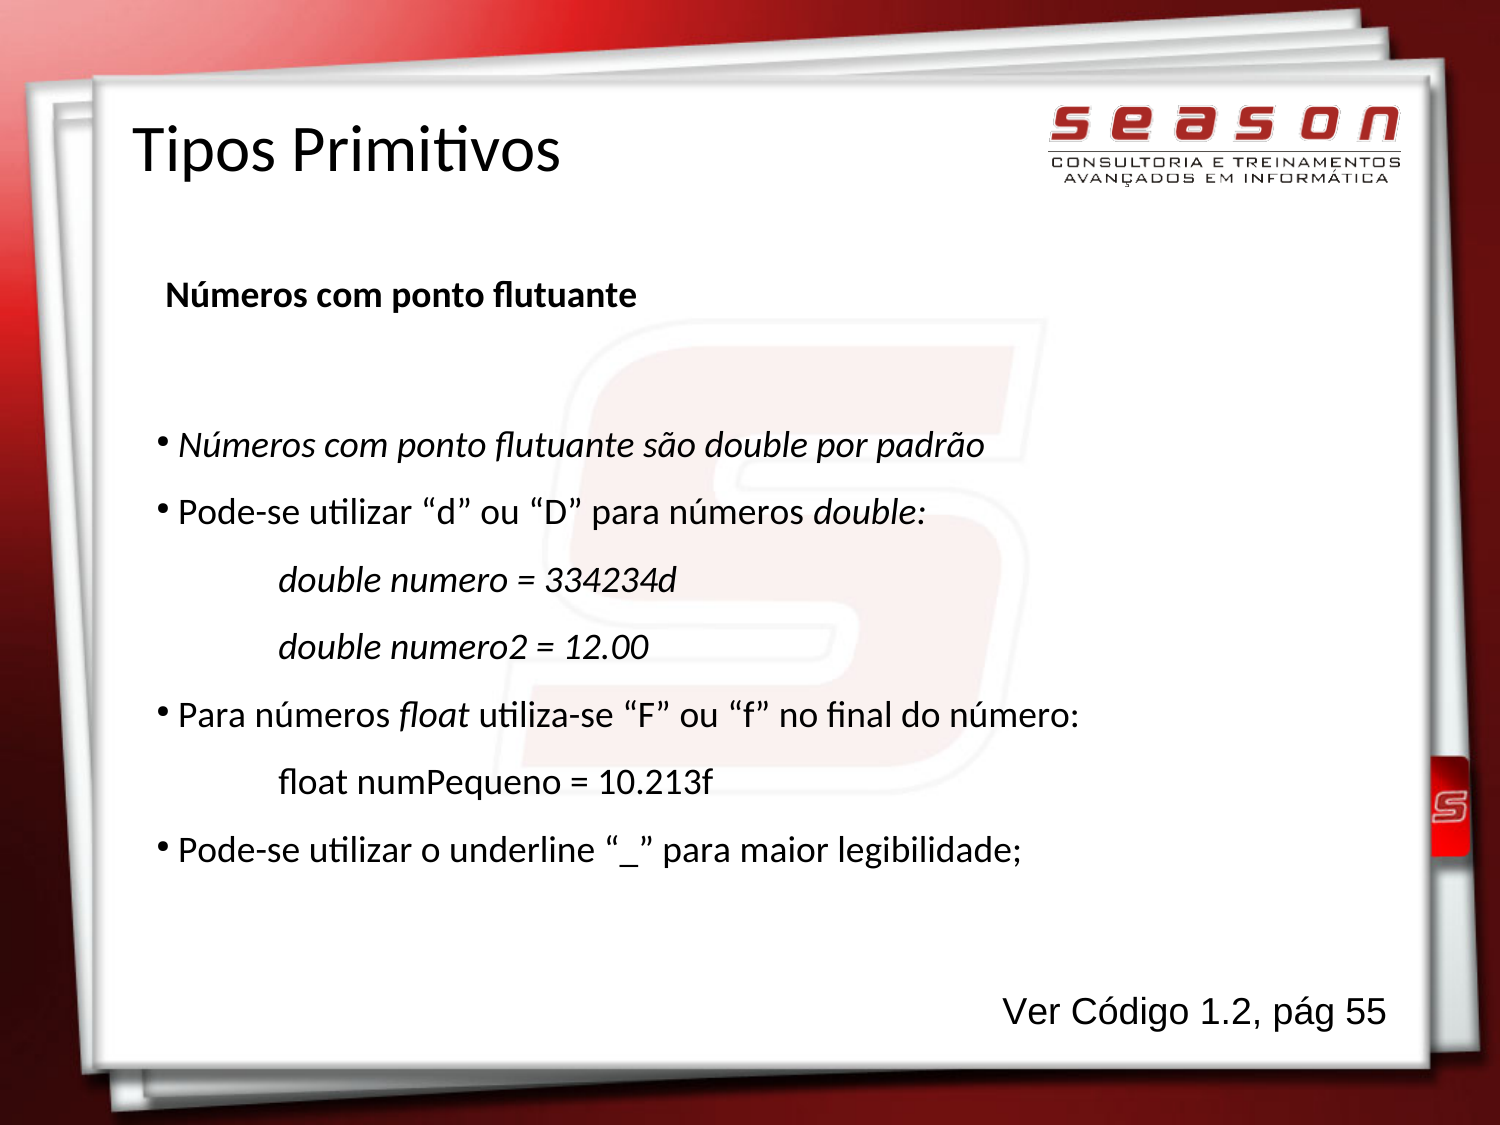

# Tipos Primitivos
Números com ponto flutuante
 Números com ponto flutuante são double por padrão
 Pode-se utilizar “d” ou “D” para números double:
double numero = 334234d
double numero2 = 12.00
 Para números float utiliza-se “F” ou “f” no final do número:
float numPequeno = 10.213f
 Pode-se utilizar o underline “_” para maior legibilidade;
Ver Código 1.2, pág 55